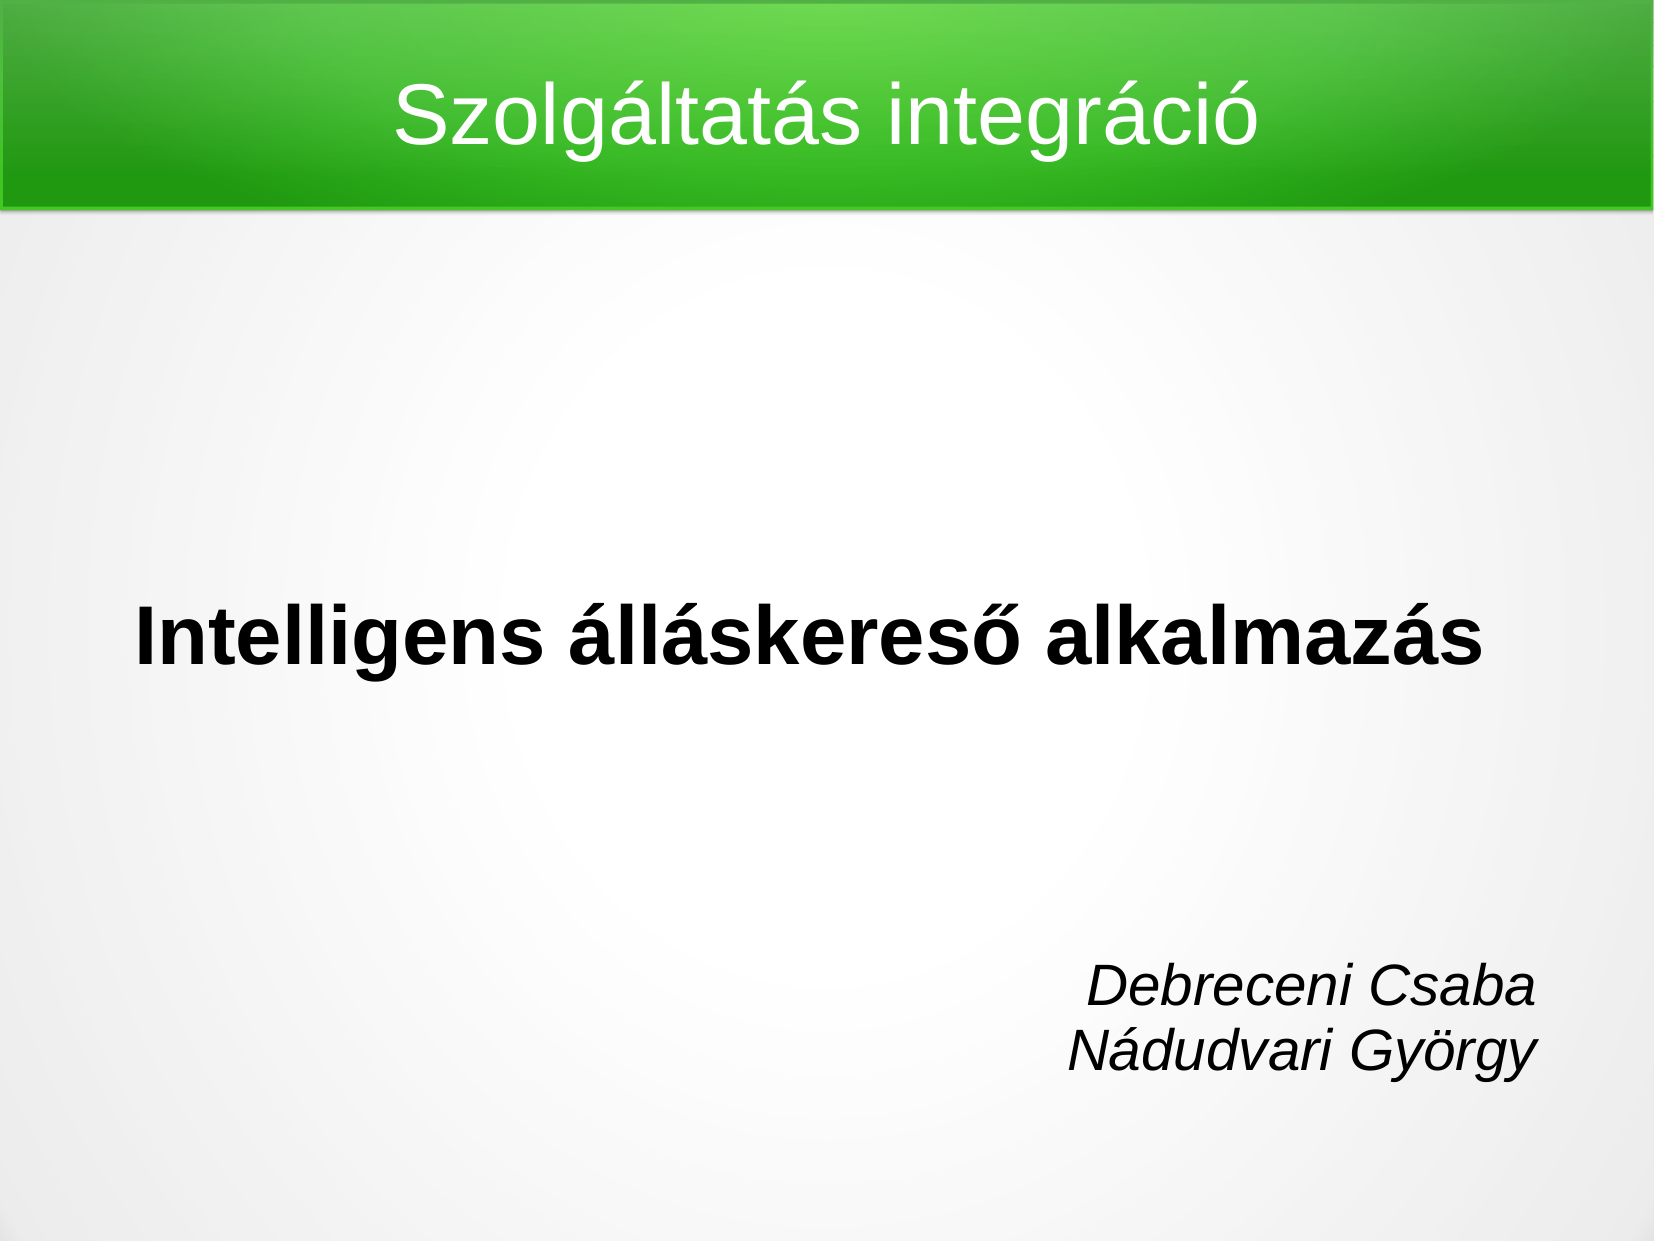

Szolgáltatás integráció
# Intelligens álláskereső alkalmazás
Debreceni Csaba
Nádudvari György